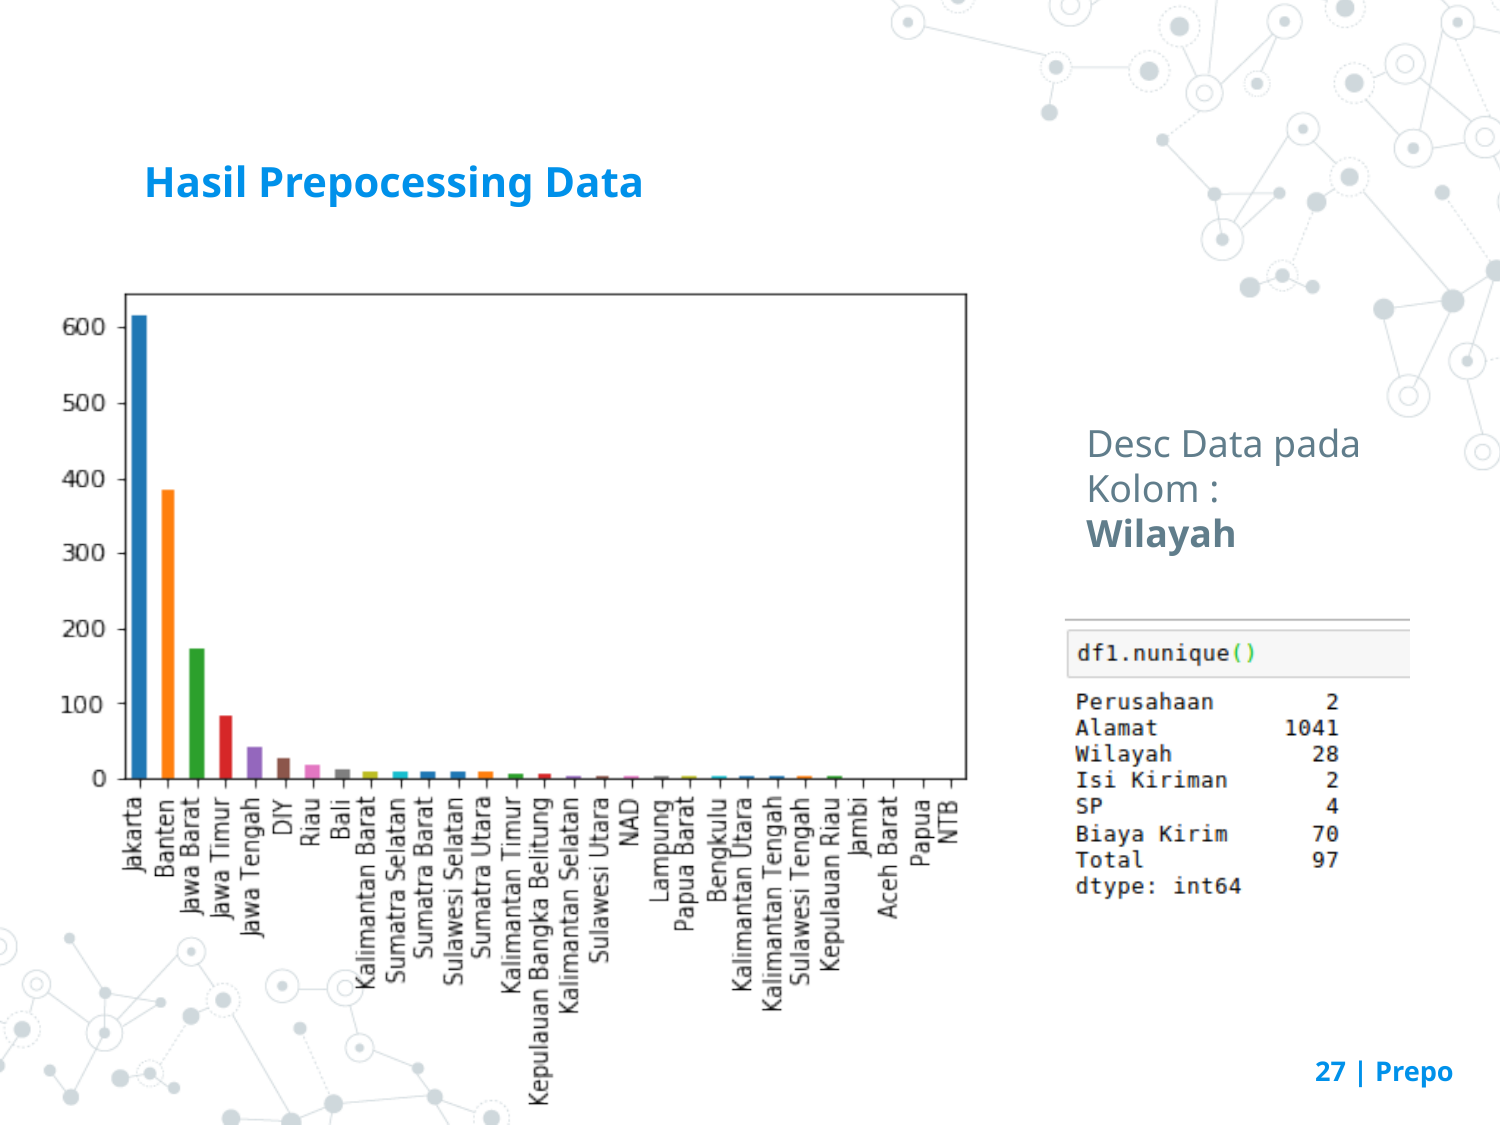

# Hasil Prepocessing Data
Desc Data pada
Kolom :
Wilayah
 | Prepo